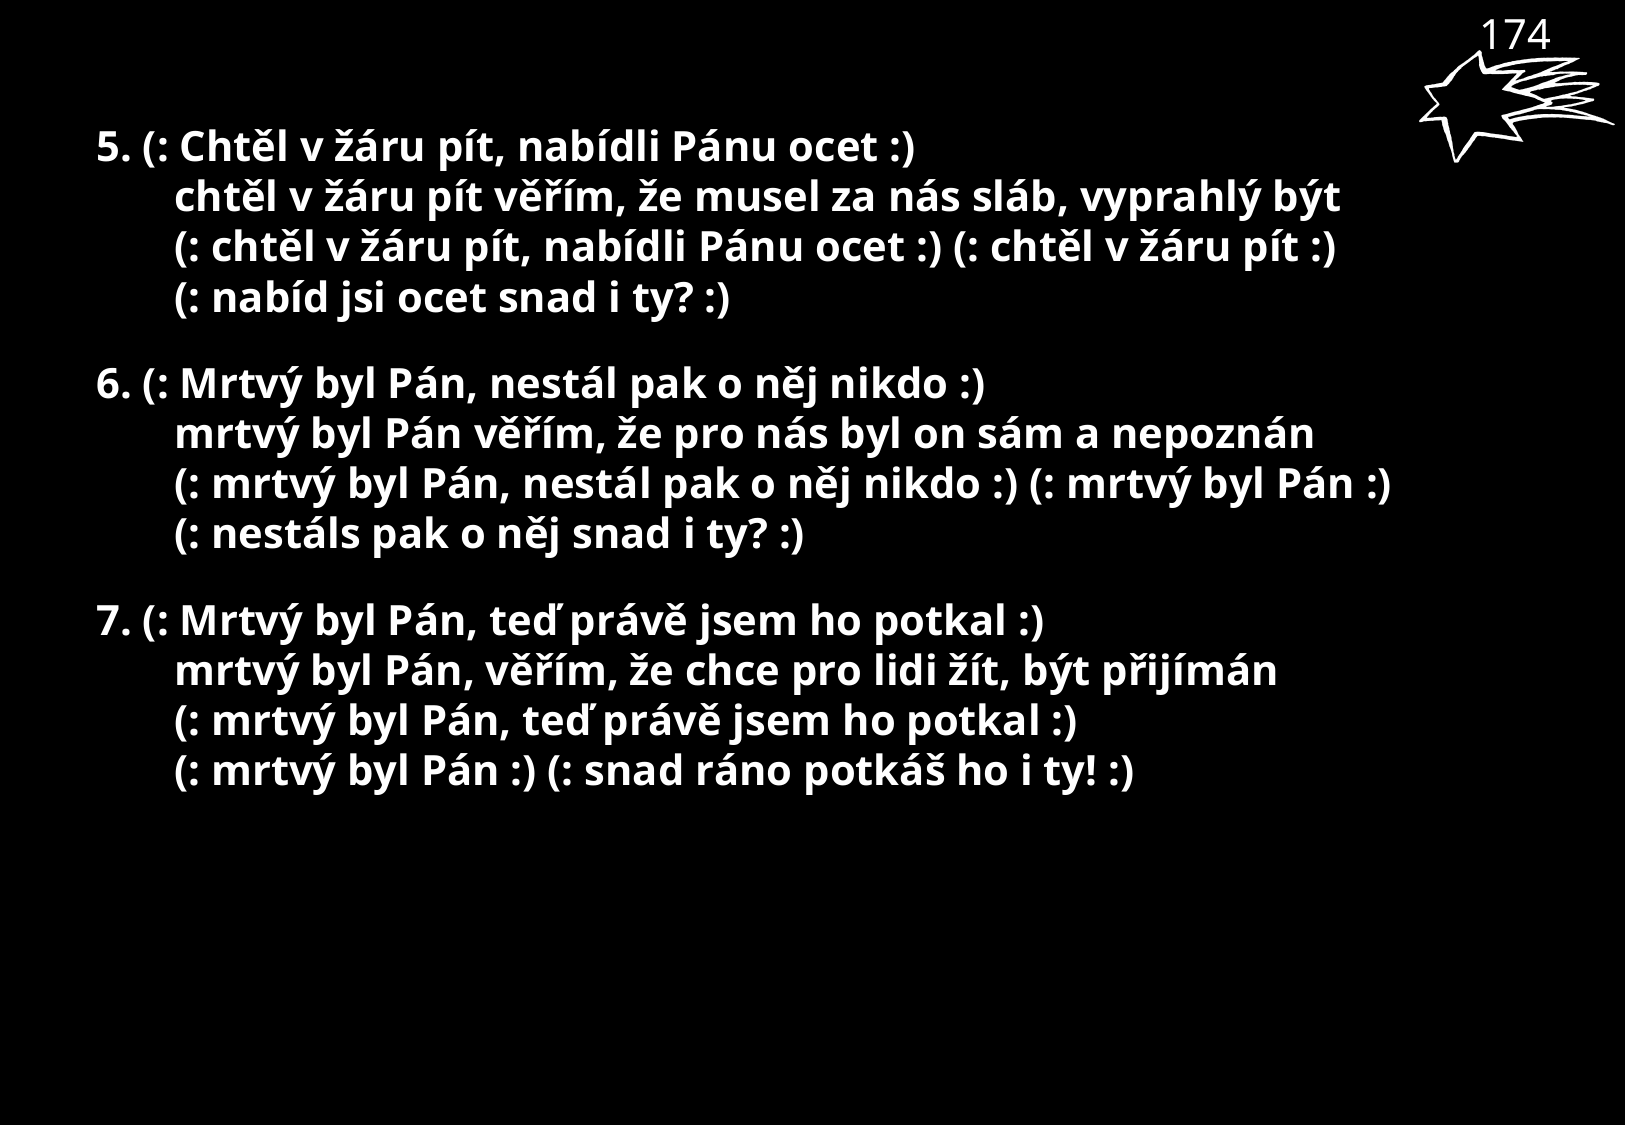

174
# 5. (: Chtěl v žáru pít, nabídli Pánu ocet :) chtěl v žáru pít věřím, že musel za nás sláb, vyprahlý být (: chtěl v žáru pít, nabídli Pánu ocet :) (: chtěl v žáru pít :) (: nabíd jsi ocet snad i ty? :)
6. (: Mrtvý byl Pán, nestál pak o něj nikdo :)
mrtvý byl Pán věřím, že pro nás byl on sám a nepoznán
(: mrtvý byl Pán, nestál pak o něj nikdo :) (: mrtvý byl Pán :)
(: nestáls pak o něj snad i ty? :)
7. (: Mrtvý byl Pán, teď právě jsem ho potkal :)
mrtvý byl Pán, věřím, že chce pro lidi žít, být přijímán
(: mrtvý byl Pán, teď právě jsem ho potkal :)
(: mrtvý byl Pán :) (: snad ráno potkáš ho i ty! :)